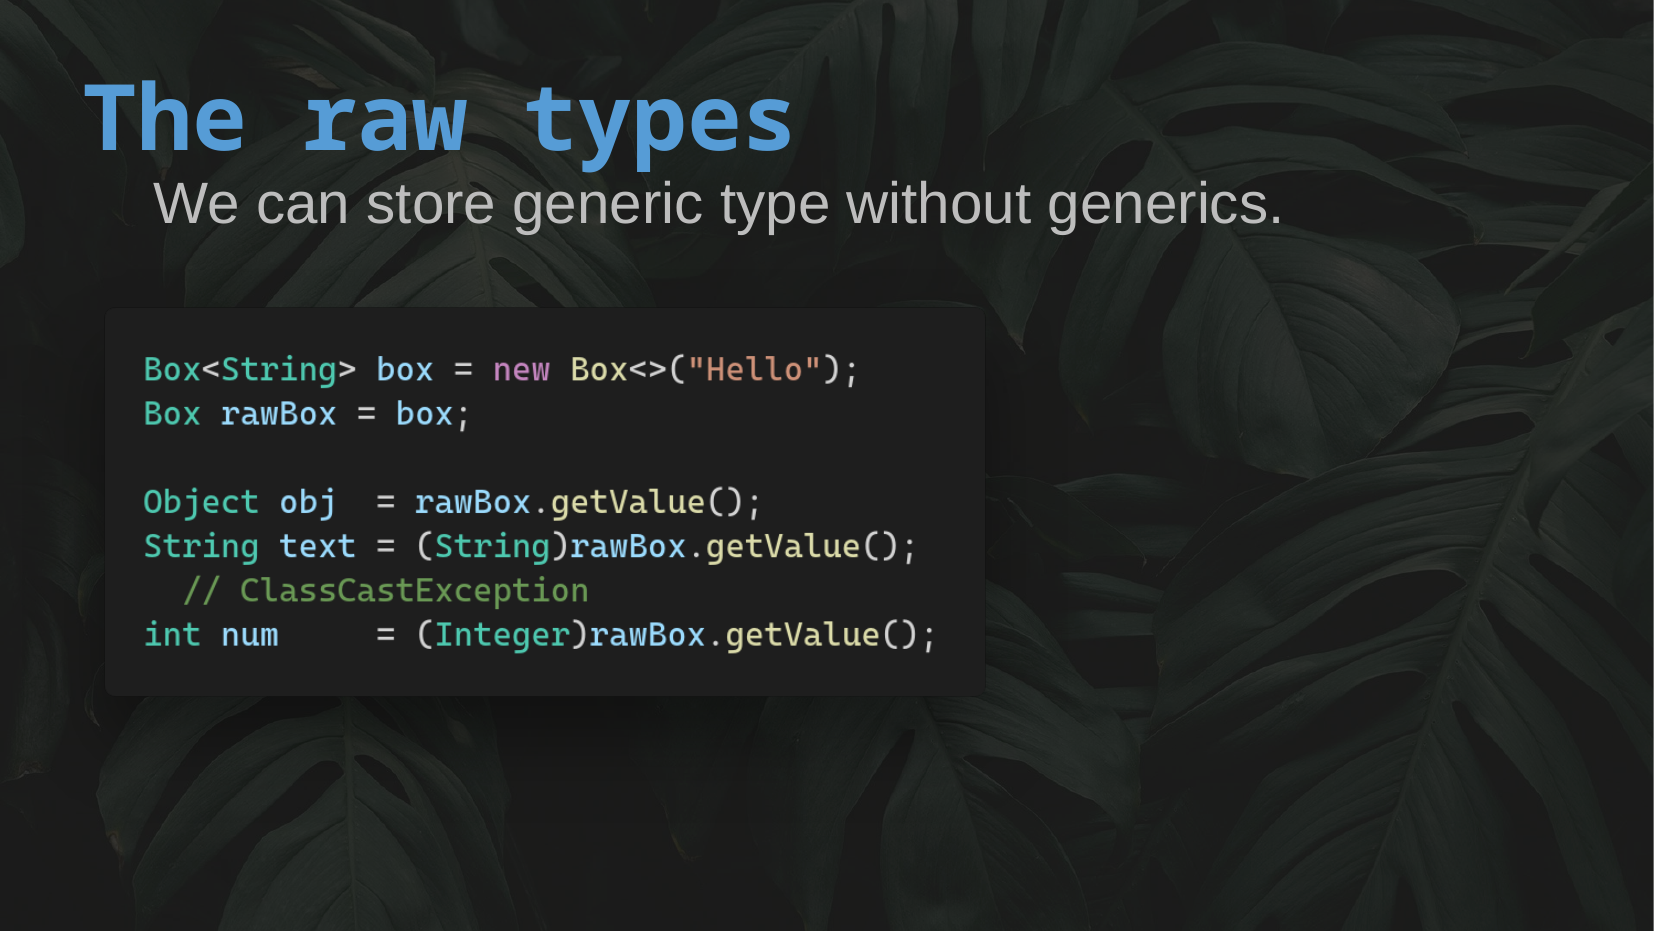

# The raw types
We can store generic type without generics.